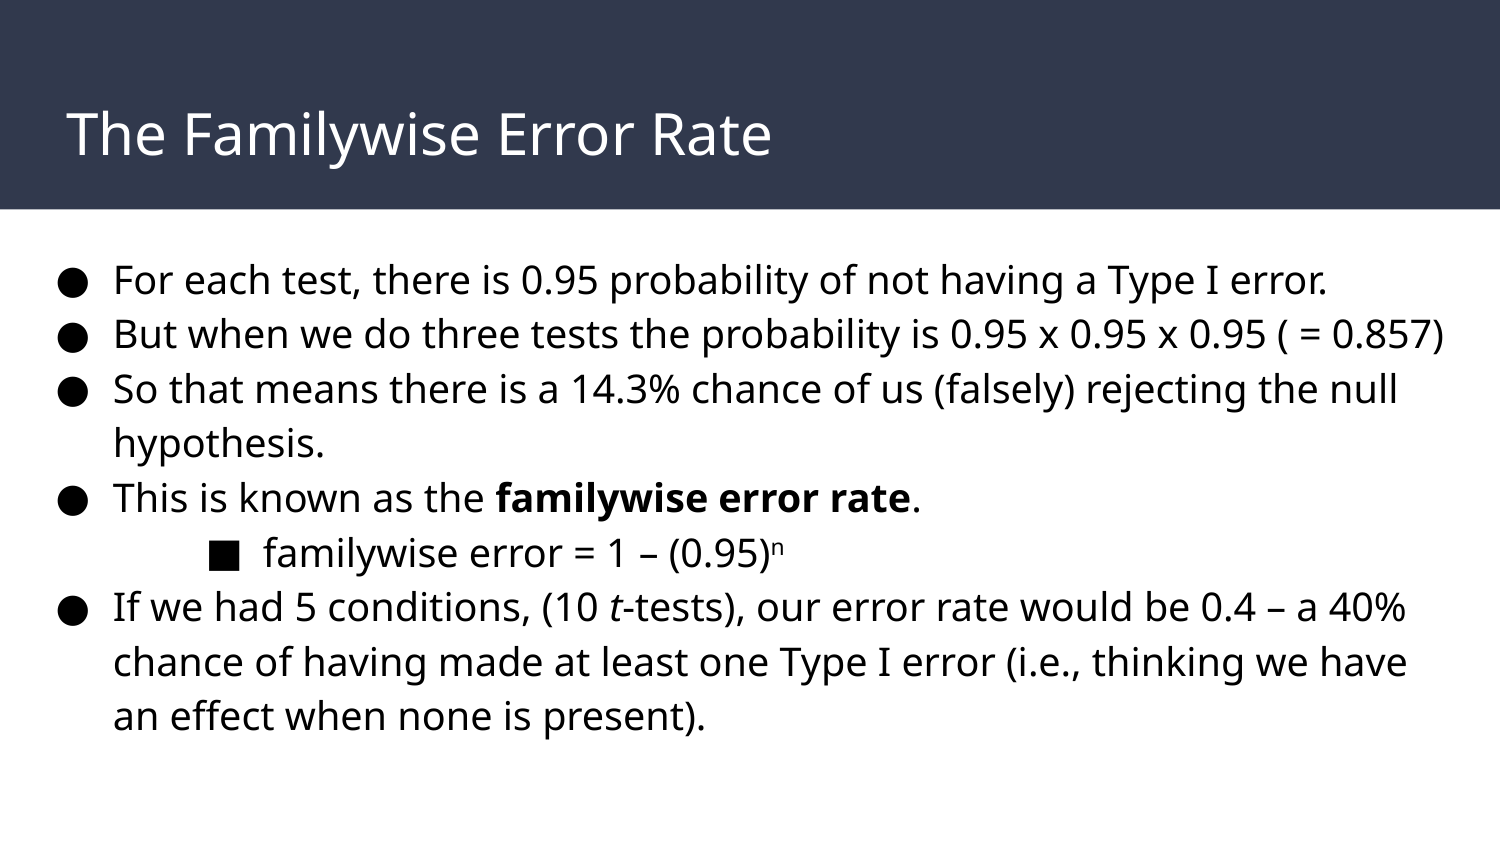

# The Familywise Error Rate
For each test, there is 0.95 probability of not having a Type I error.
But when we do three tests the probability is 0.95 x 0.95 x 0.95 ( = 0.857)
So that means there is a 14.3% chance of us (falsely) rejecting the null hypothesis.
This is known as the familywise error rate.
familywise error = 1 – (0.95)n
If we had 5 conditions, (10 t-tests), our error rate would be 0.4 – a 40% chance of having made at least one Type I error (i.e., thinking we have an effect when none is present).